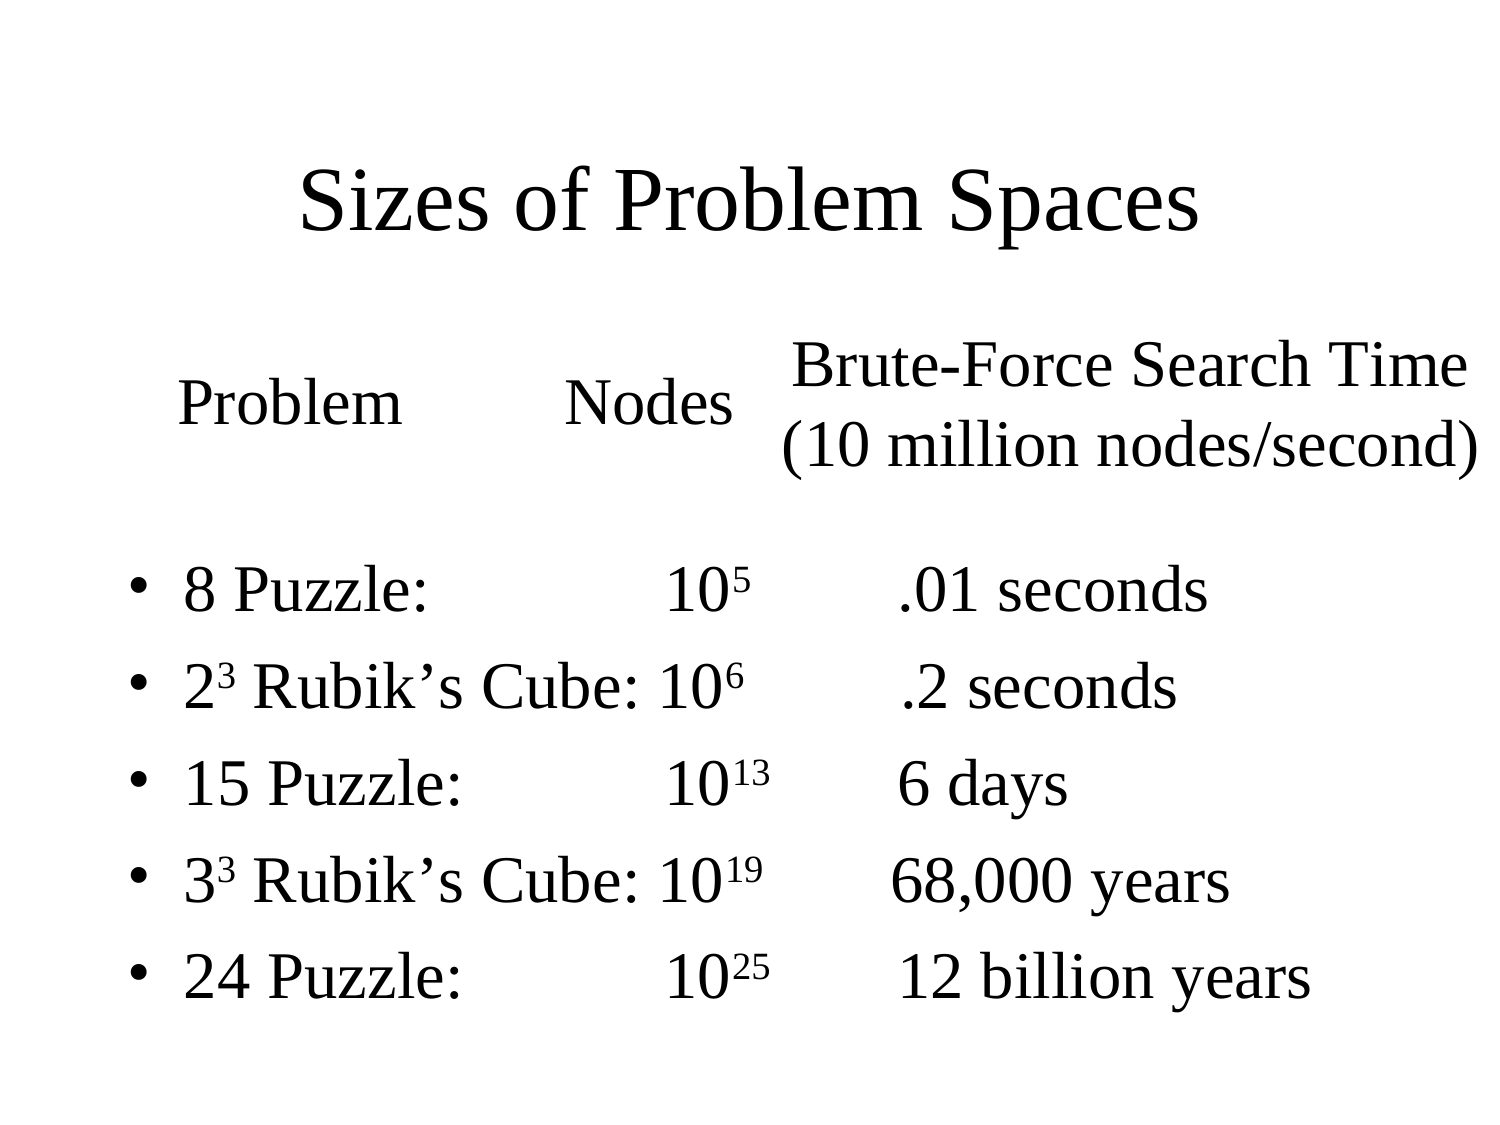

# Sizes of Problem Spaces
Brute-Force Search Time (10 million nodes/second)
Problem
Nodes
8 Puzzle: 105 .01 seconds
23 Rubik’s Cube: 106 .2 seconds
15 Puzzle: 1013 6 days
33 Rubik’s Cube: 1019 68,000 years
24 Puzzle: 1025 12 billion years